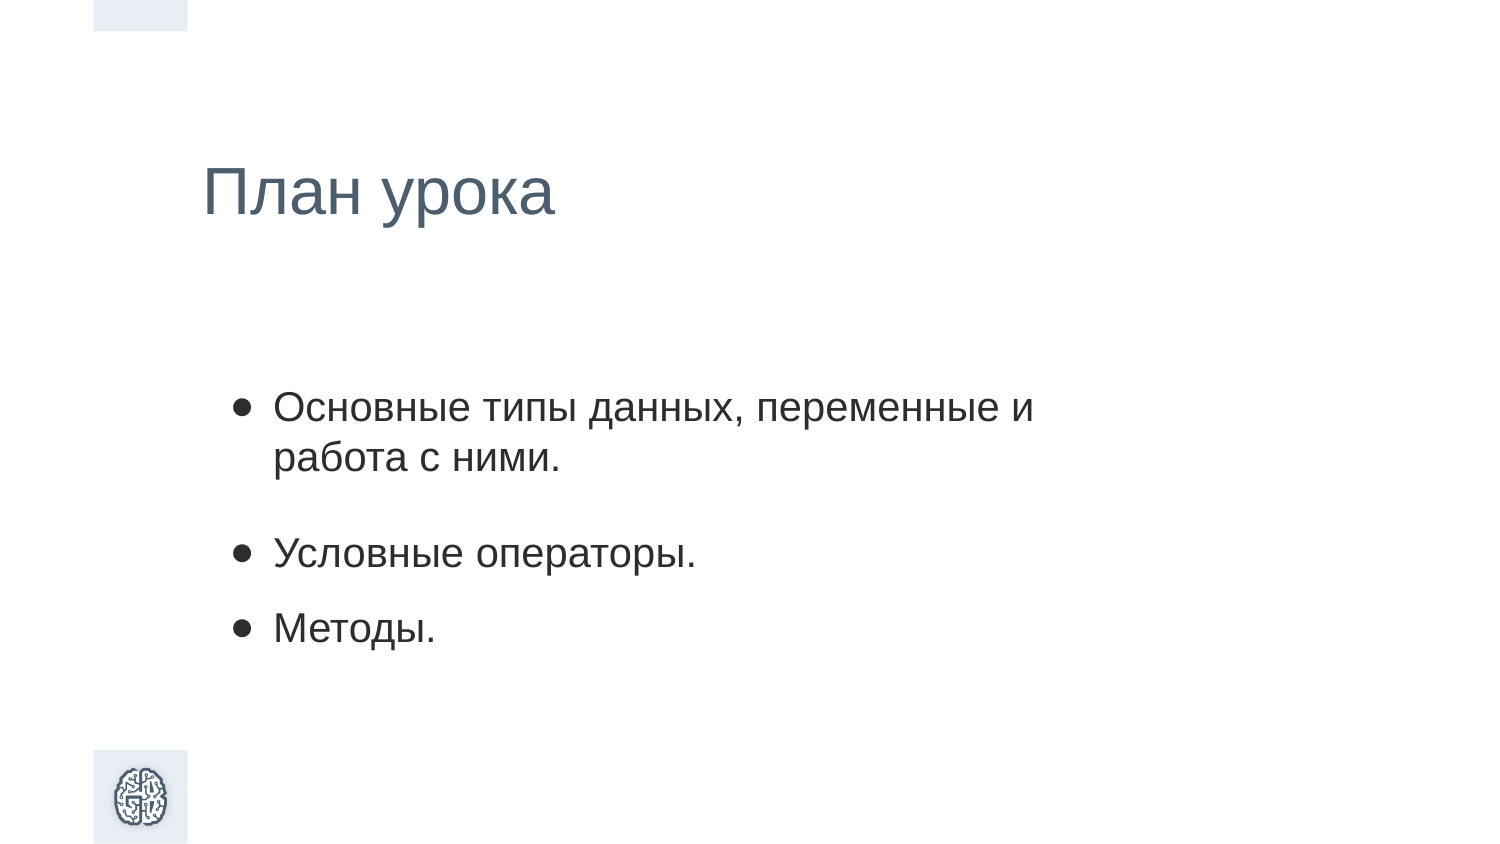

План урока
Основные типы данных, переменные и работа с ними.
Условные операторы.
Методы.